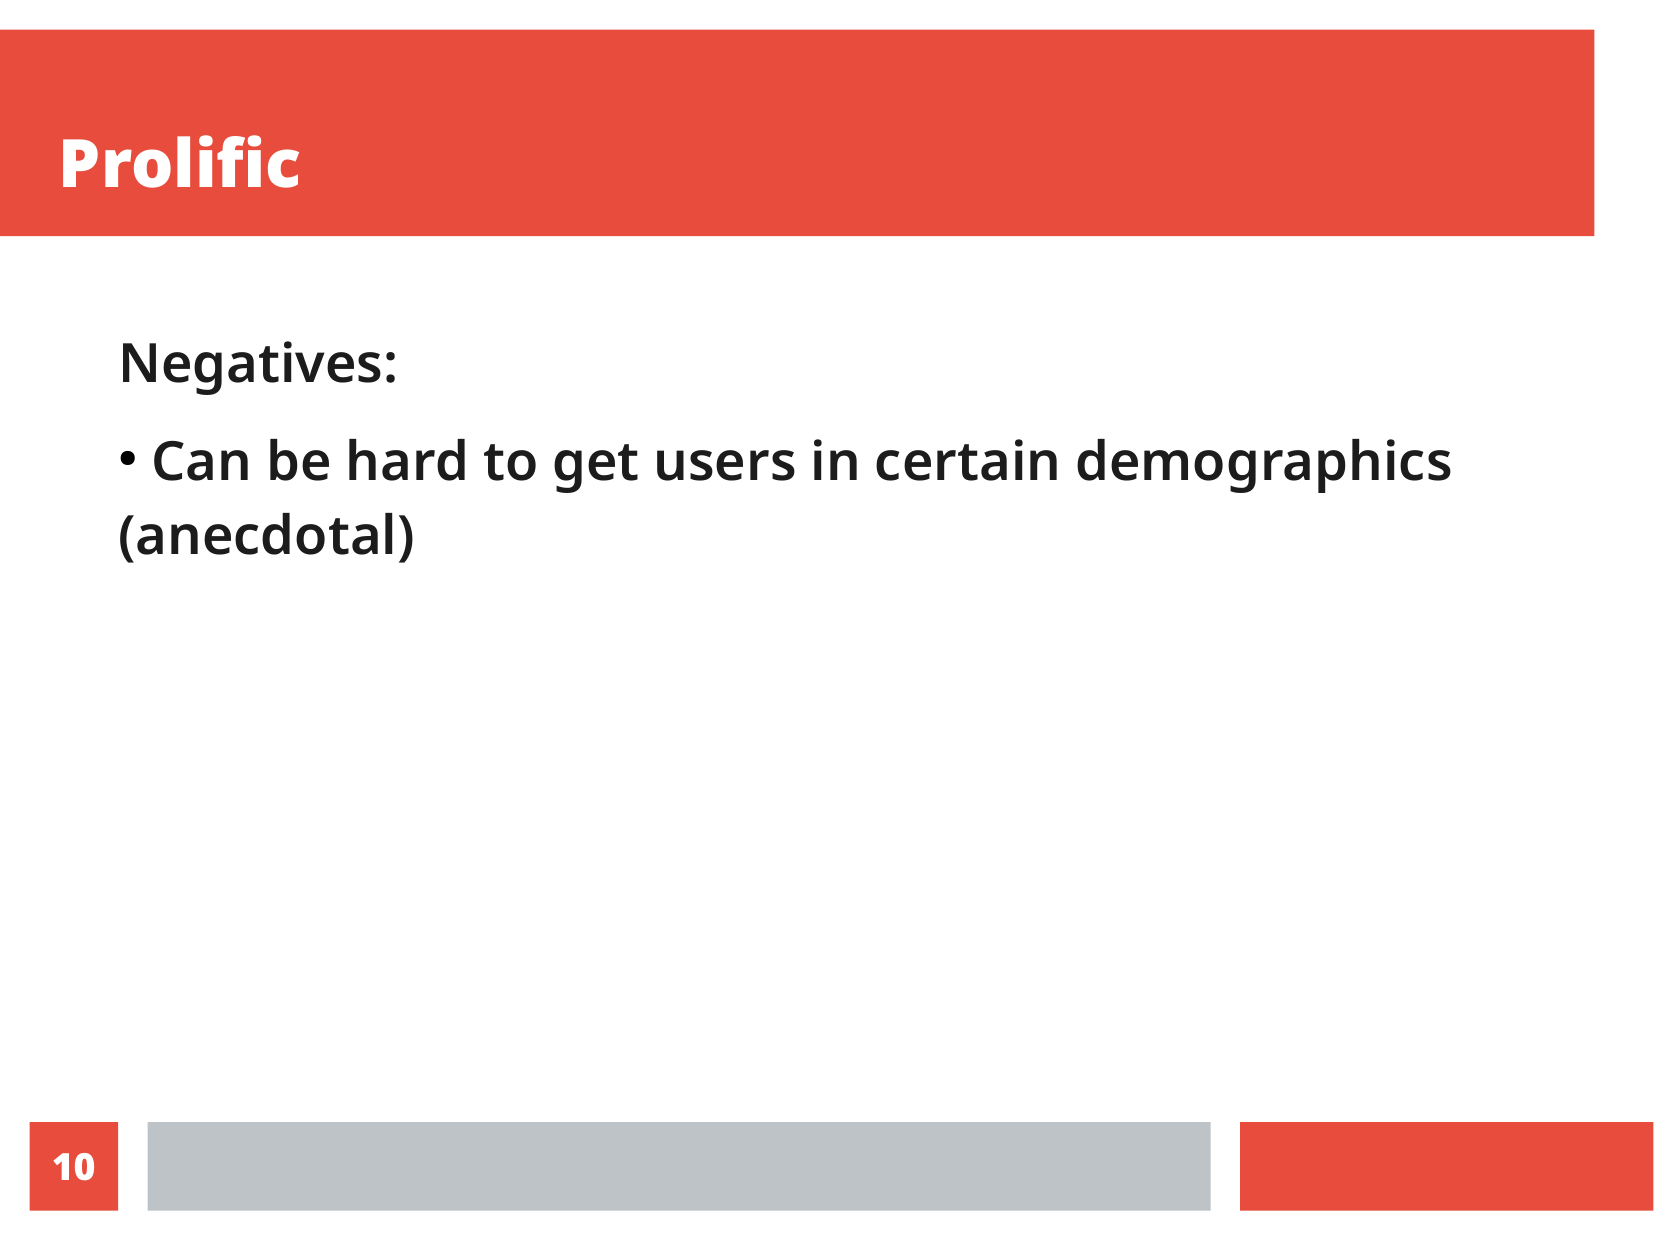

# Prolific
Negatives:
 Can be hard to get users in certain demographics (anecdotal)
10